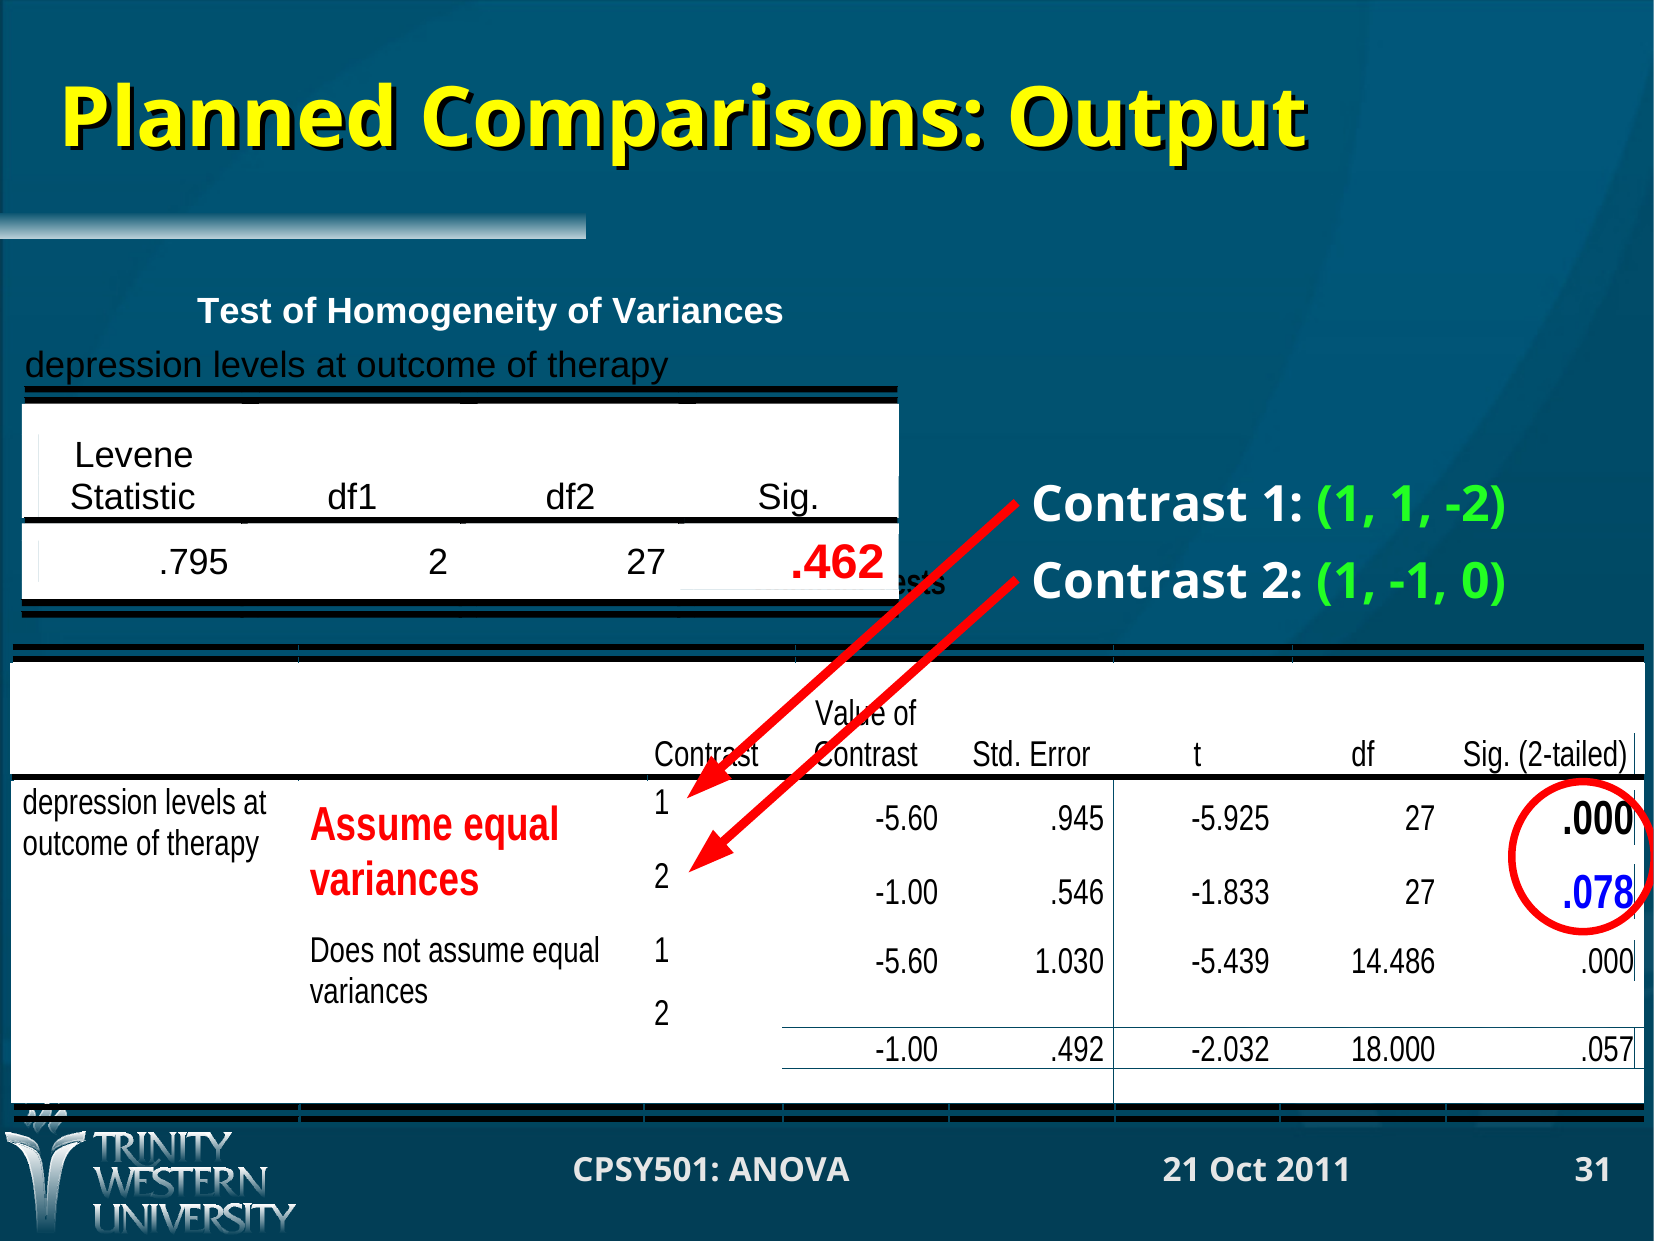

# Planned Comparisons: Output
Test of Homogeneity of Variances
depression levels at outcome of therapy
Levene
Statistic
df1
df2
Sig.
.462
.795
2
27
Contrast 1: (1, 1, -2)
Contrast 2: (1, -1, 0)
CPSY501: ANOVA
21 Oct 2011
31